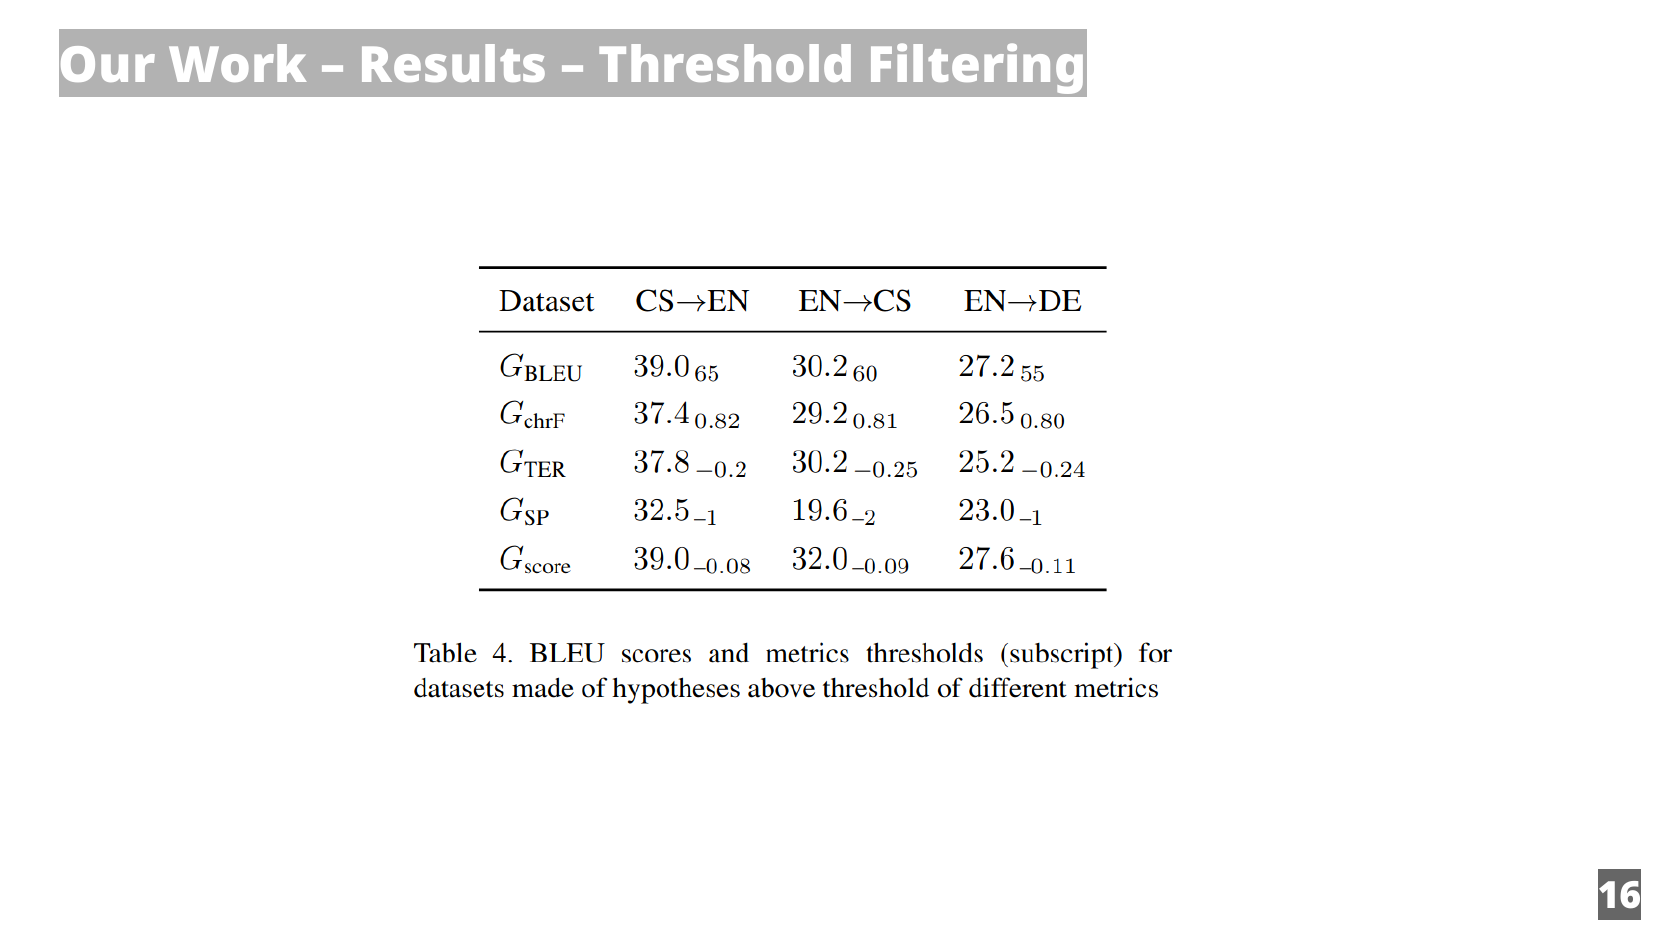

# Our Work – Results – Threshold Filtering